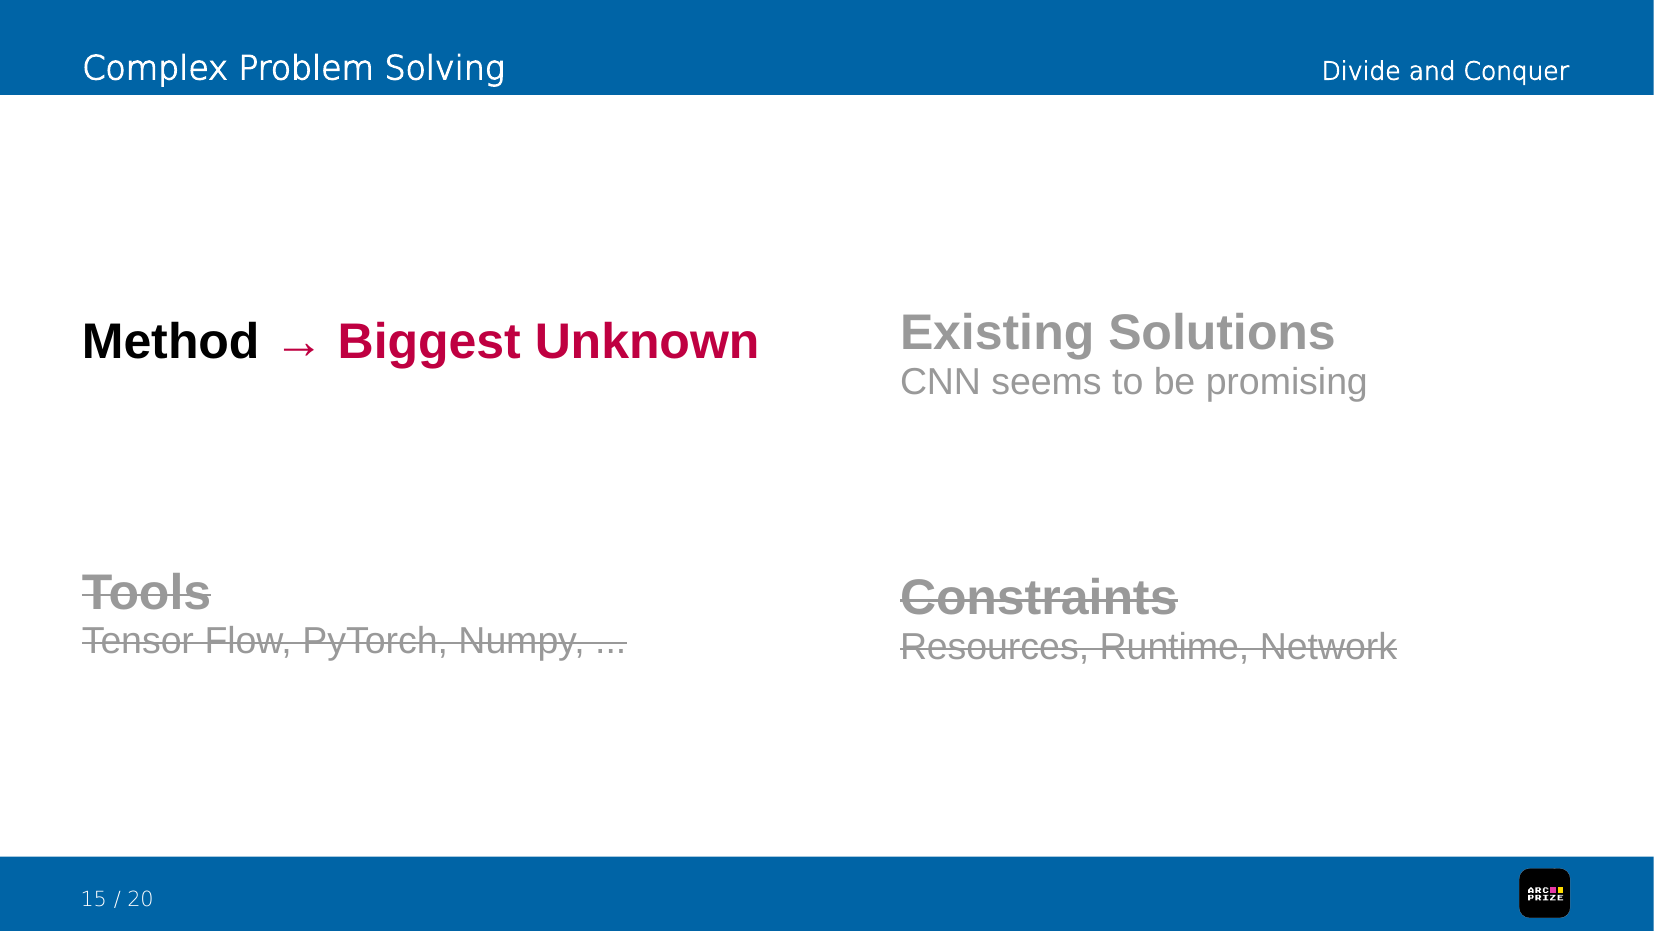

Divide and Conquer
# Complex Problem Solving
Method → Biggest Unknown
Tools
Tensor Flow, PyTorch, Numpy, ...
Existing Solutions
CNN seems to be promising
Constraints
Resources, Runtime, Network
15